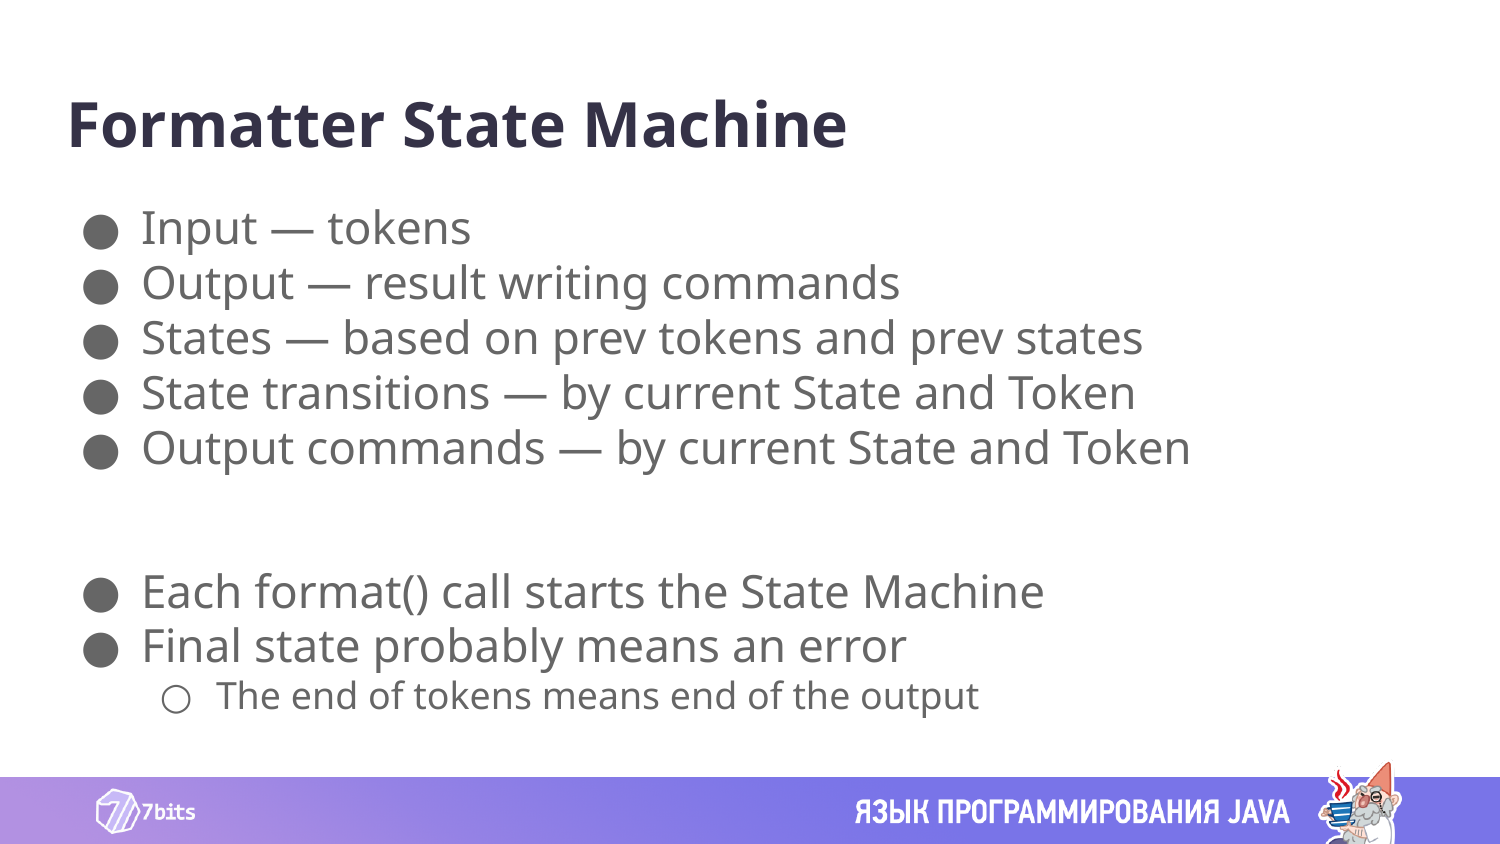

# Formatter State Machine
Input — tokens
Output — result writing commands
States — based on prev tokens and prev states
State transitions — by current State and Token
Output commands — by current State and Token
Each format() call starts the State Machine
Final state probably means an error
The end of tokens means end of the output